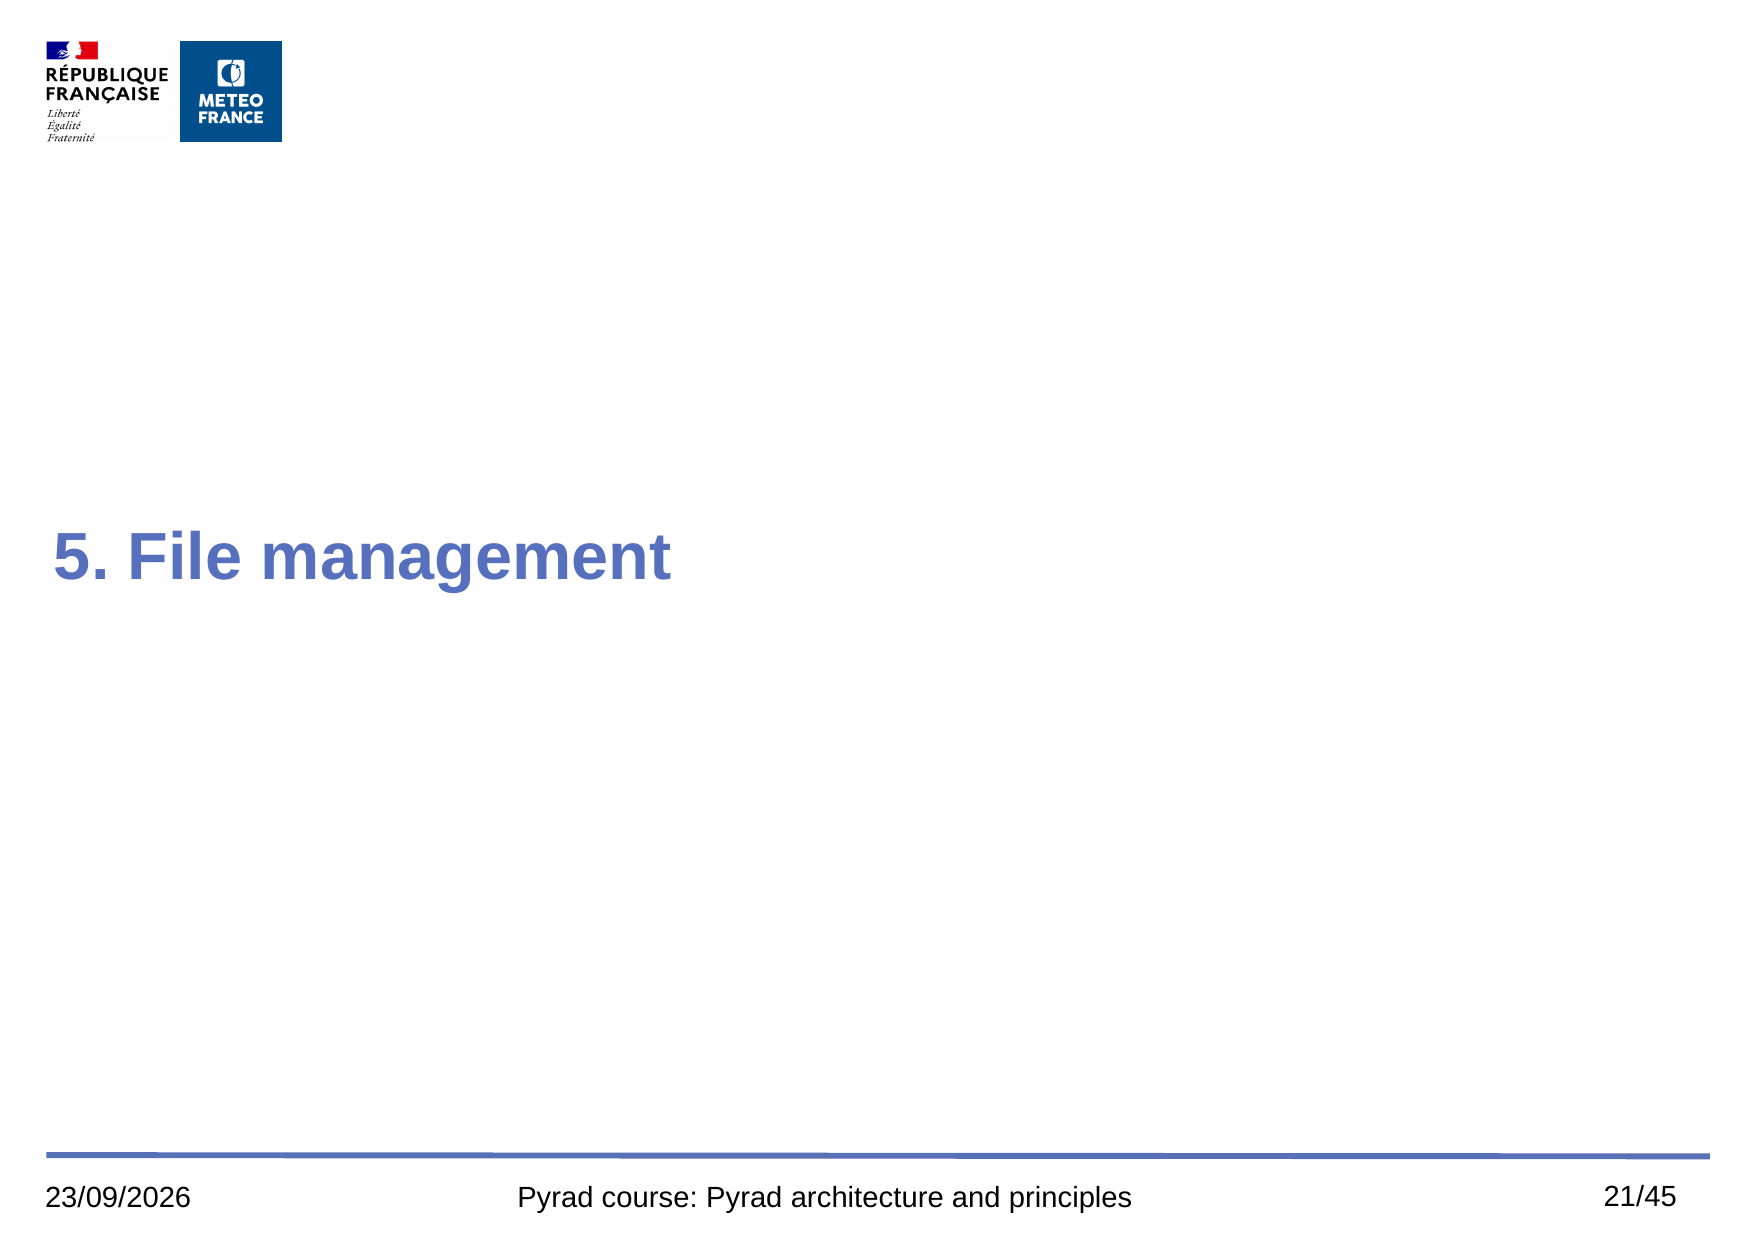

# 5. File management
21
Pyrad course: Pyrad architecture and principles